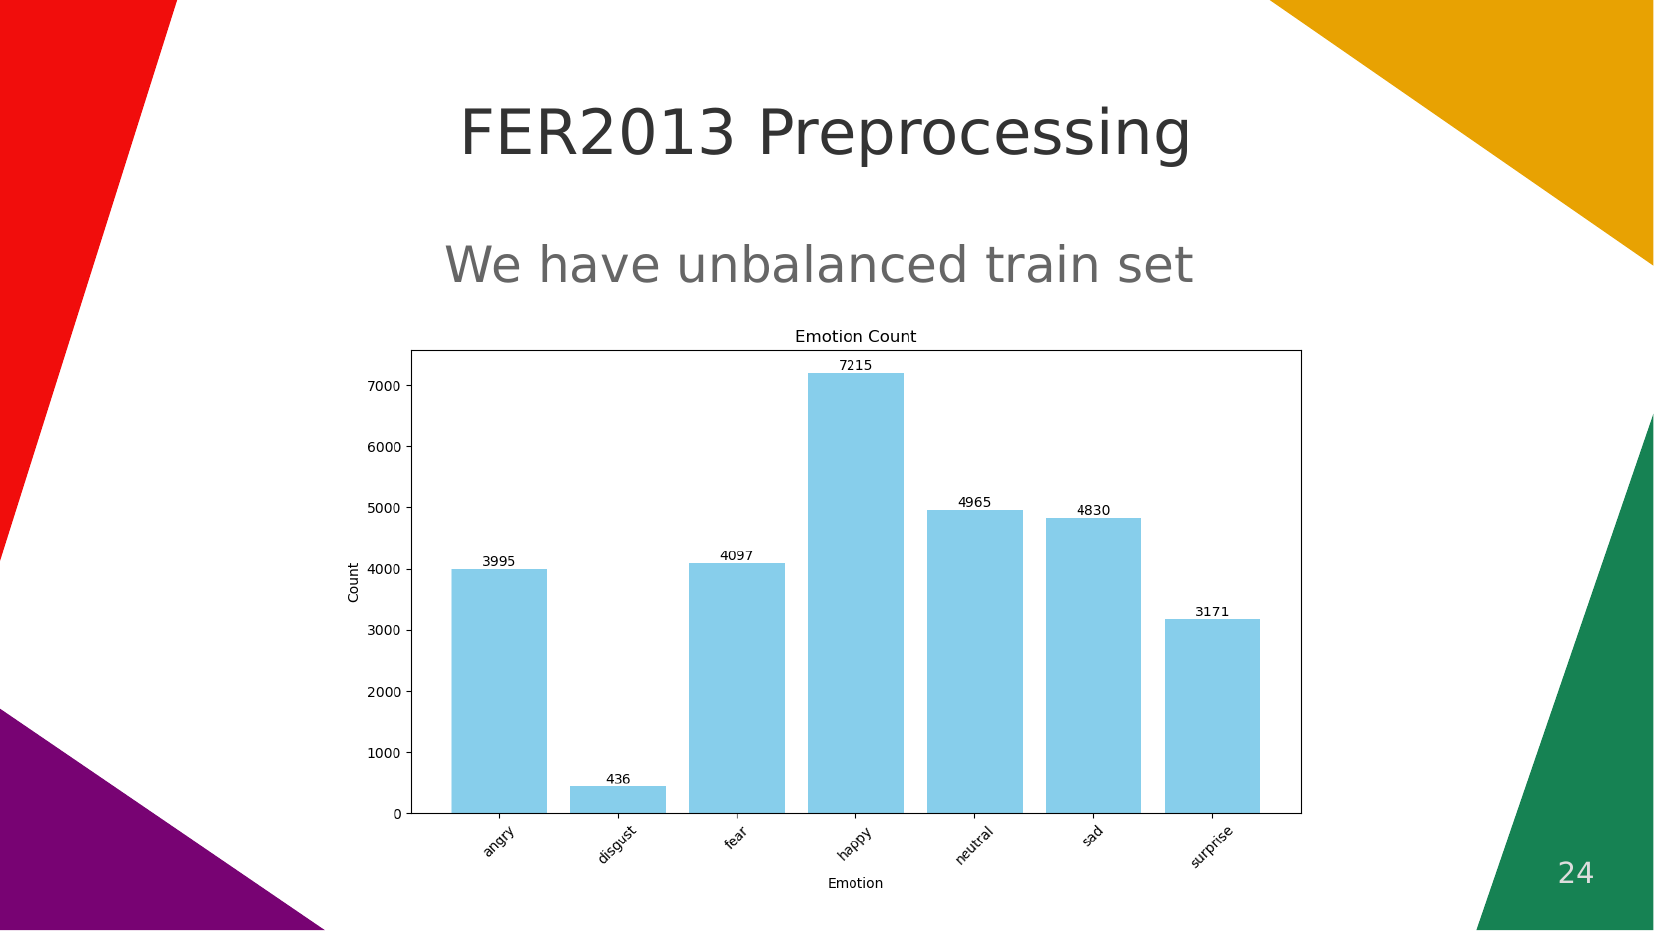

# FER2013 Preprocessing
 We have unbalanced train set
24